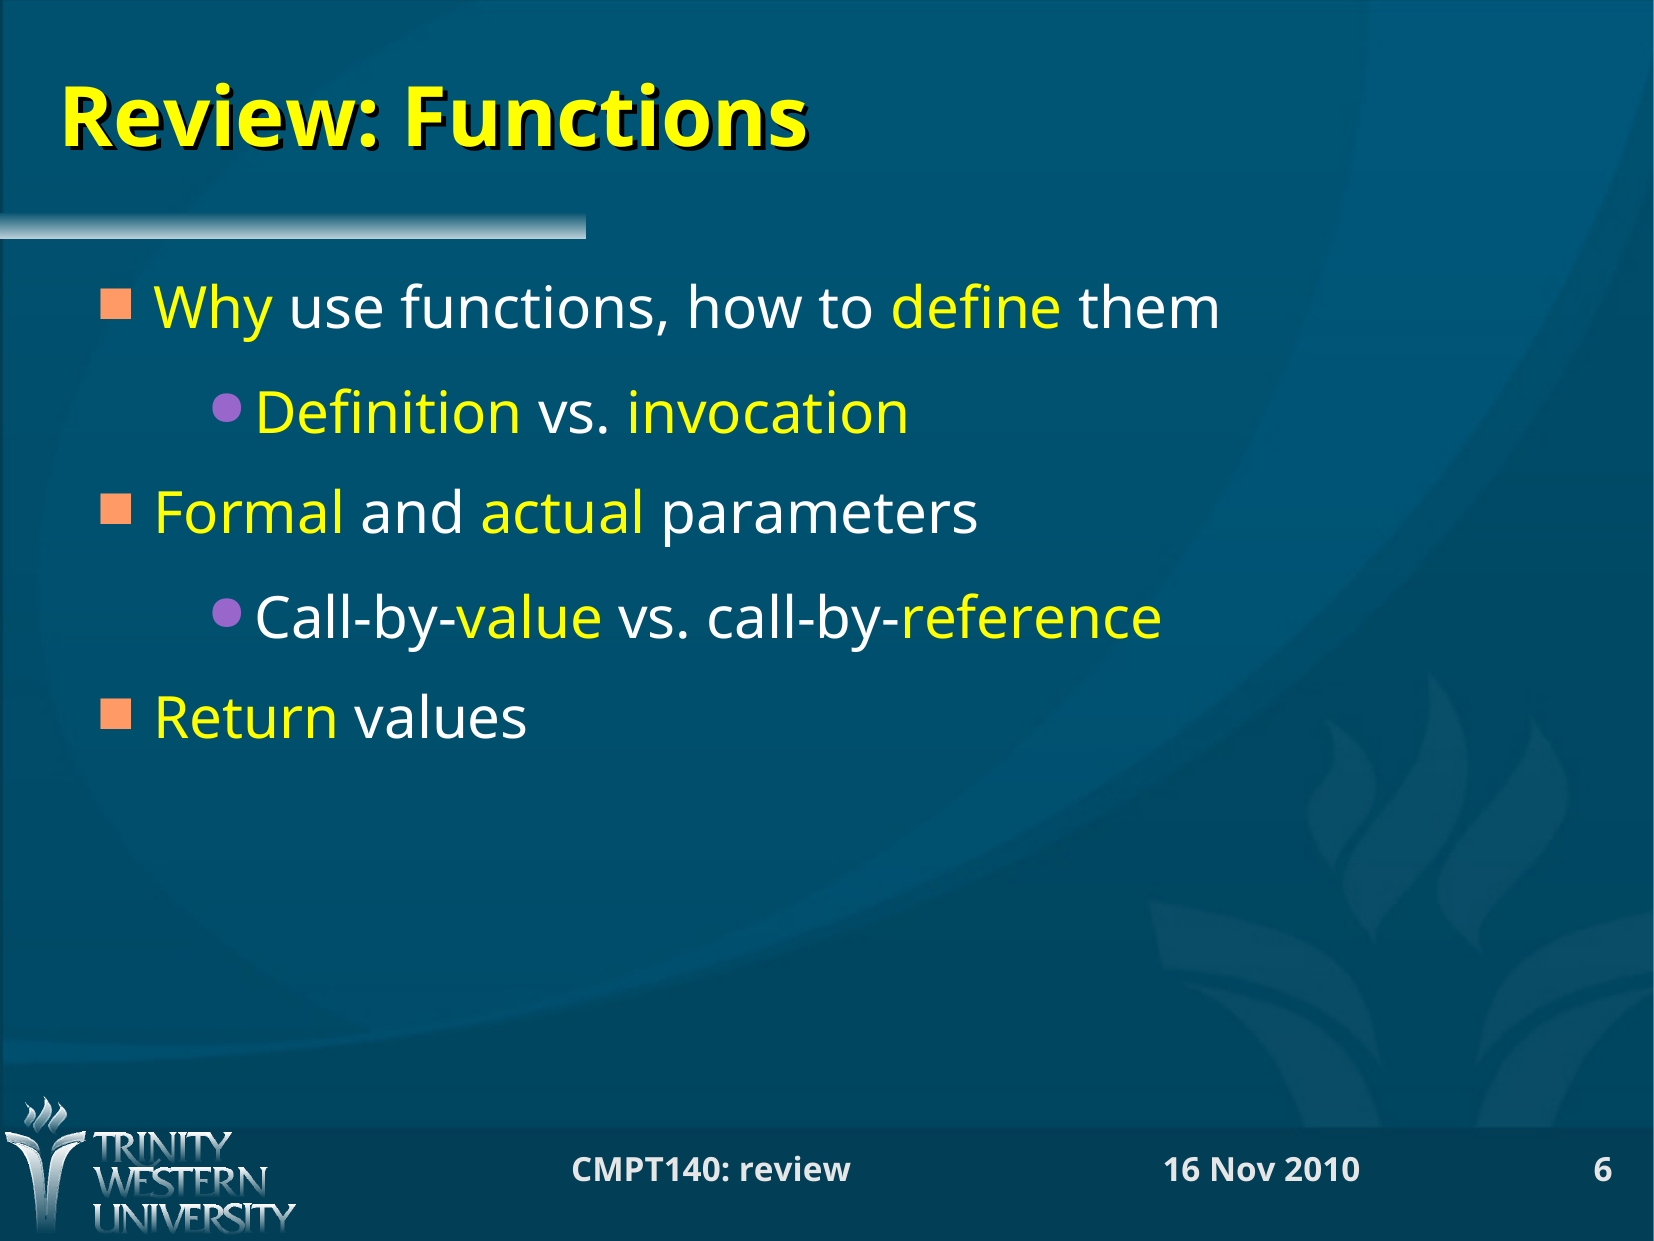

# Review: Functions
Why use functions, how to define them
Definition vs. invocation
Formal and actual parameters
Call-by-value vs. call-by-reference
Return values
CMPT140: review
16 Nov 2010
6